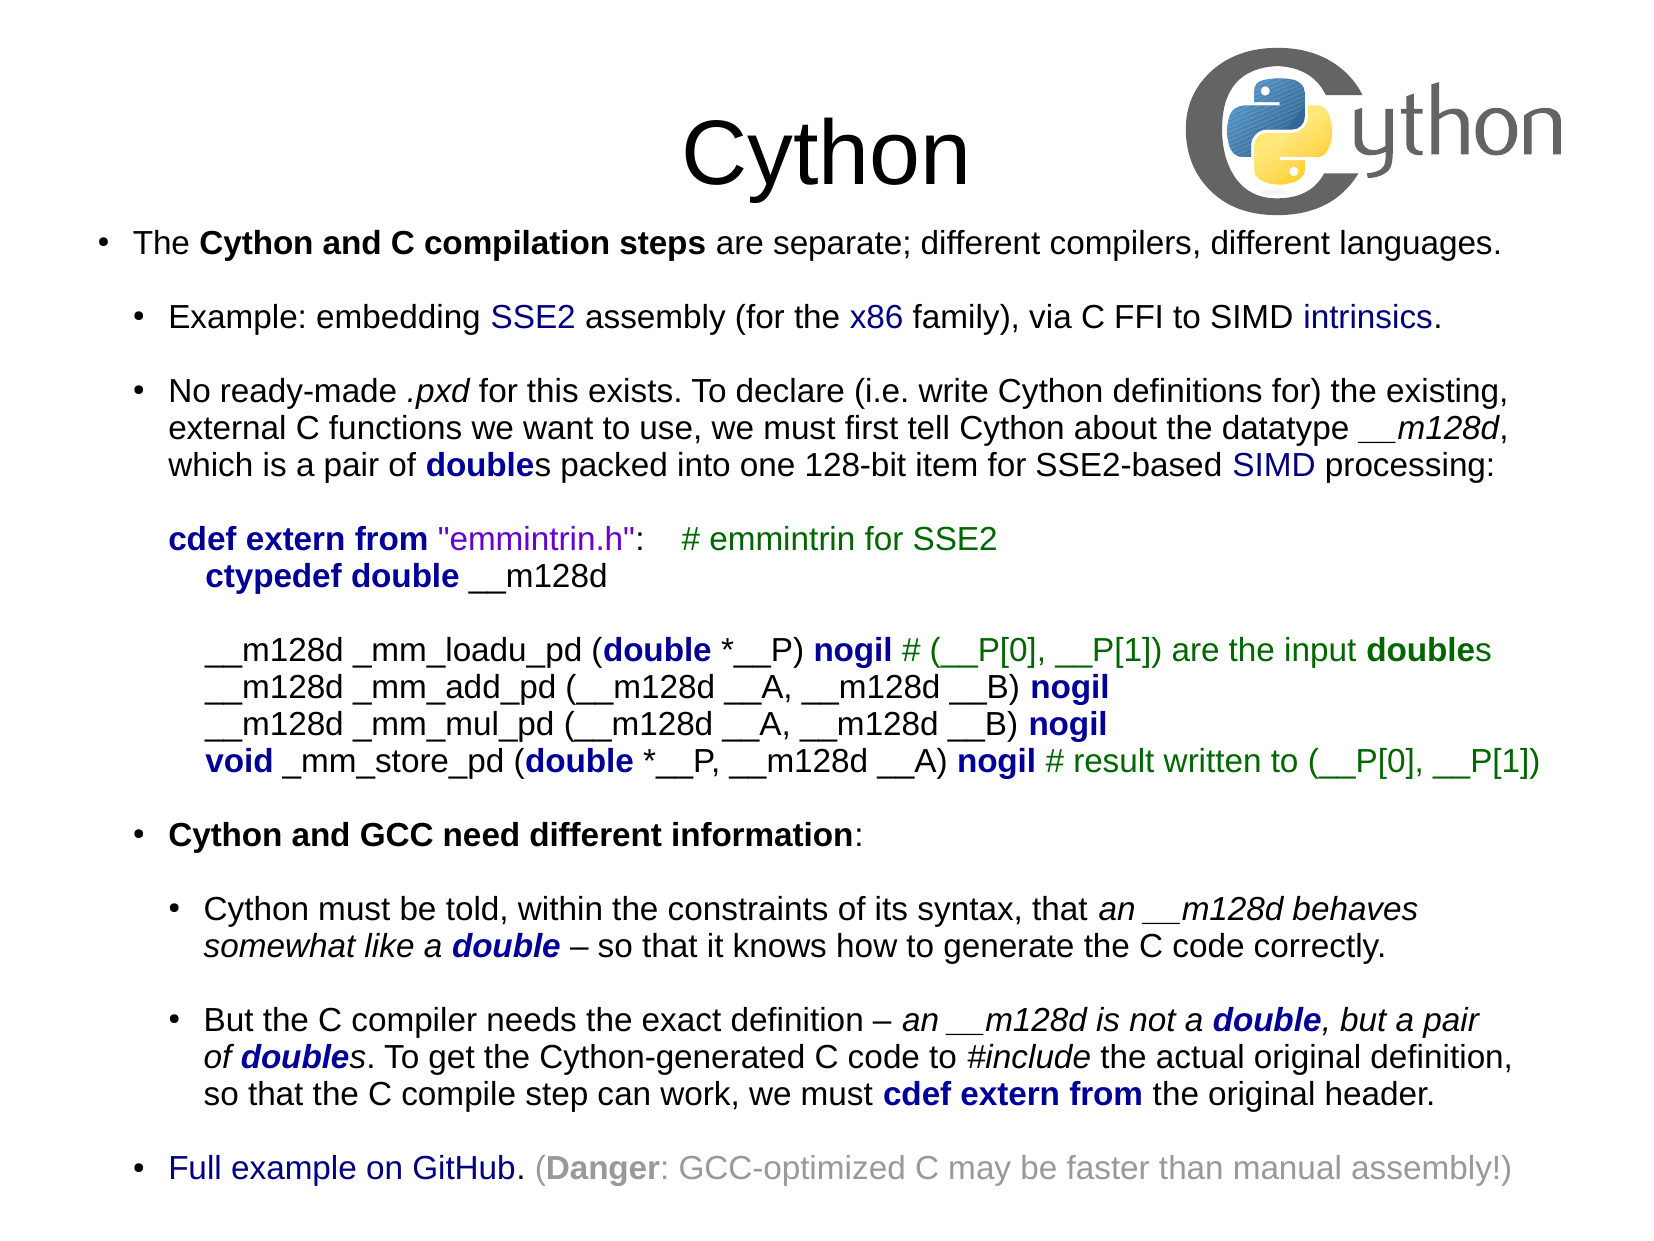

# Cython
The Cython and C compilation steps are separate; different compilers, different languages.
Example: embedding SSE2 assembly (for the x86 family), via C FFI to SIMD intrinsics.
No ready-made .pxd for this exists. To declare (i.e. write Cython definitions for) the existing,
external C functions we want to use, we must first tell Cython about the datatype __m128d, which is a pair of doubles packed into one 128-bit item for SSE2-based SIMD processing:
cdef extern from "emmintrin.h": # emmintrin for SSE2
 ctypedef double __m128d
 __m128d _mm_loadu_pd (double *__P) nogil # (__P[0], __P[1]) are the input doubles
 __m128d _mm_add_pd (__m128d __A, __m128d __B) nogil
 __m128d _mm_mul_pd (__m128d __A, __m128d __B) nogil
 void _mm_store_pd (double *__P, __m128d __A) nogil # result written to (__P[0], __P[1])
Cython and GCC need different information:
Cython must be told, within the constraints of its syntax, that an __m128d behaves somewhat like a double – so that it knows how to generate the C code correctly.
But the C compiler needs the exact definition – an __m128d is not a double, but a pair
of doubles. To get the Cython-generated C code to #include the actual original definition, so that the C compile step can work, we must cdef extern from the original header.
Full example on GitHub. (Danger: GCC-optimized C may be faster than manual assembly!)